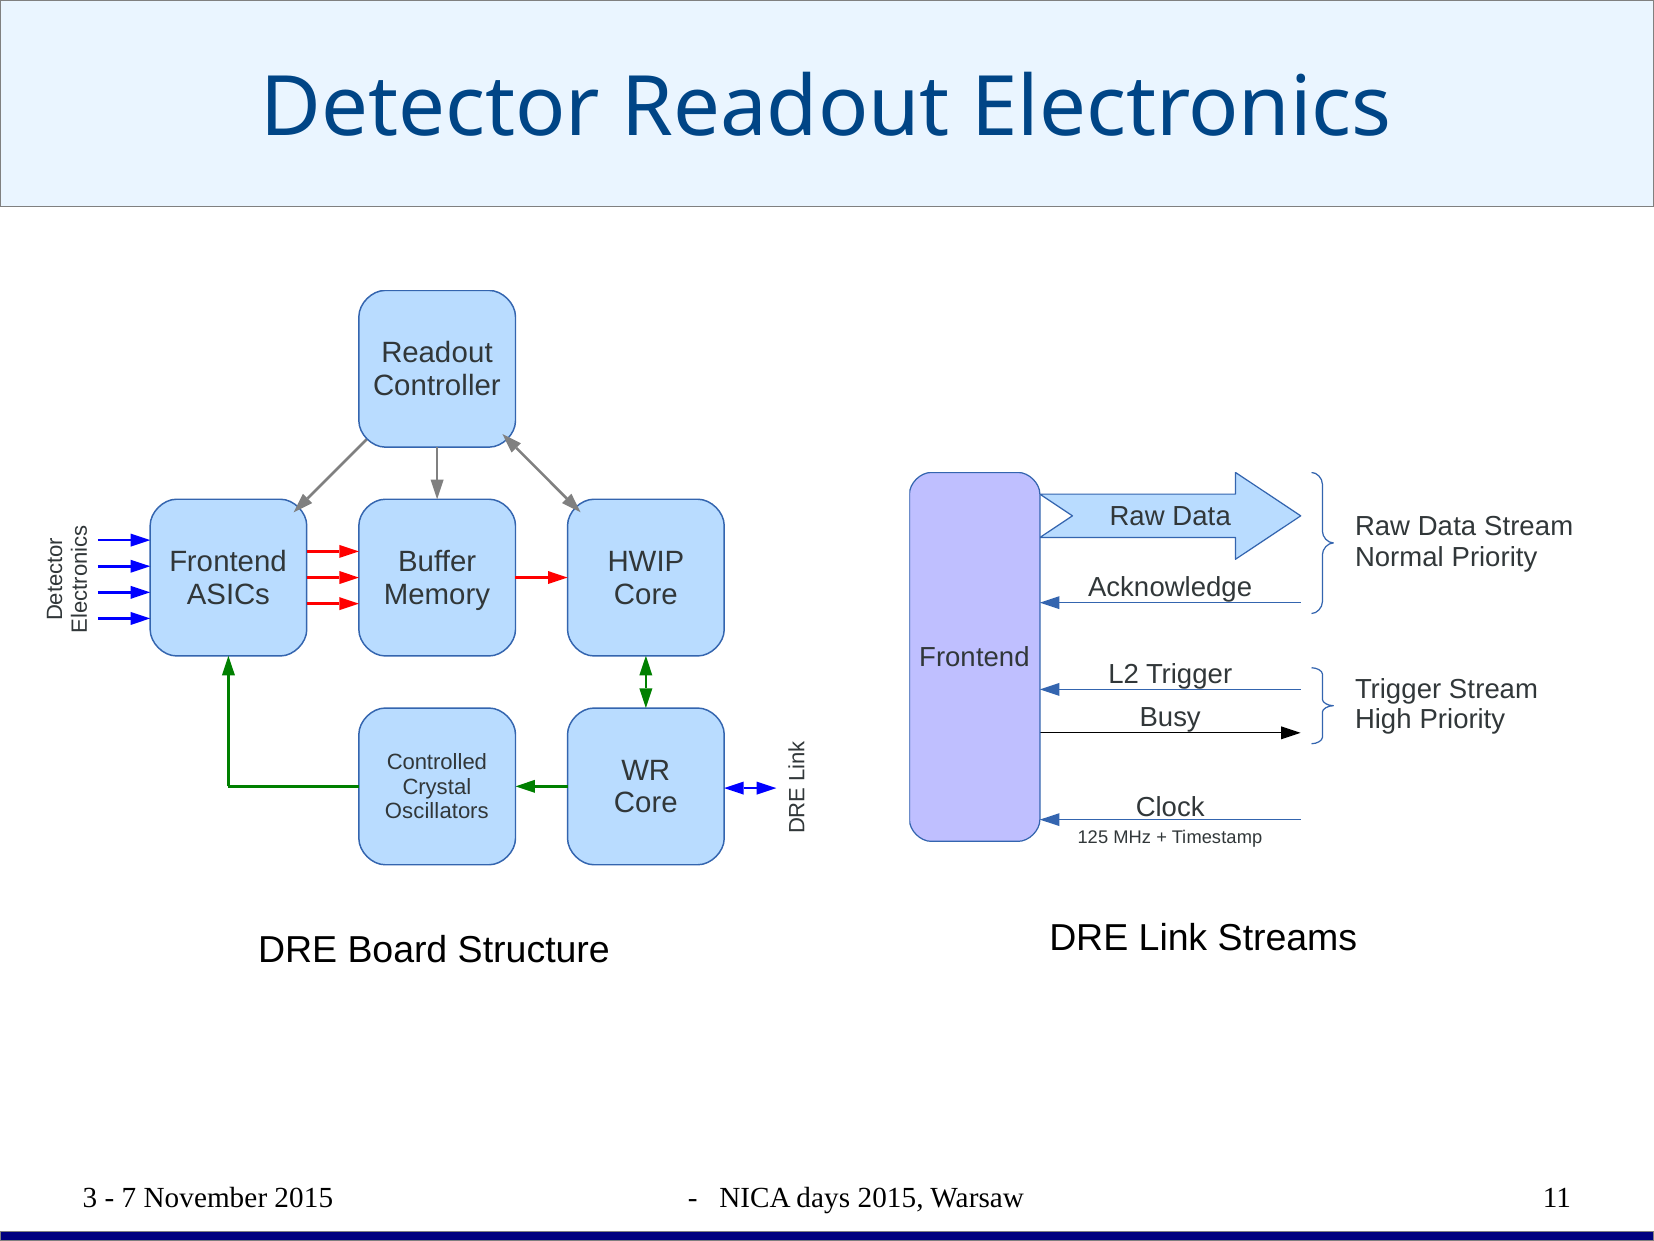

# Detector Readout Electronics
DRE Link Streams
DRE Board Structure
3 - 7 November 2015
 - NICA days 2015, Warsaw
11